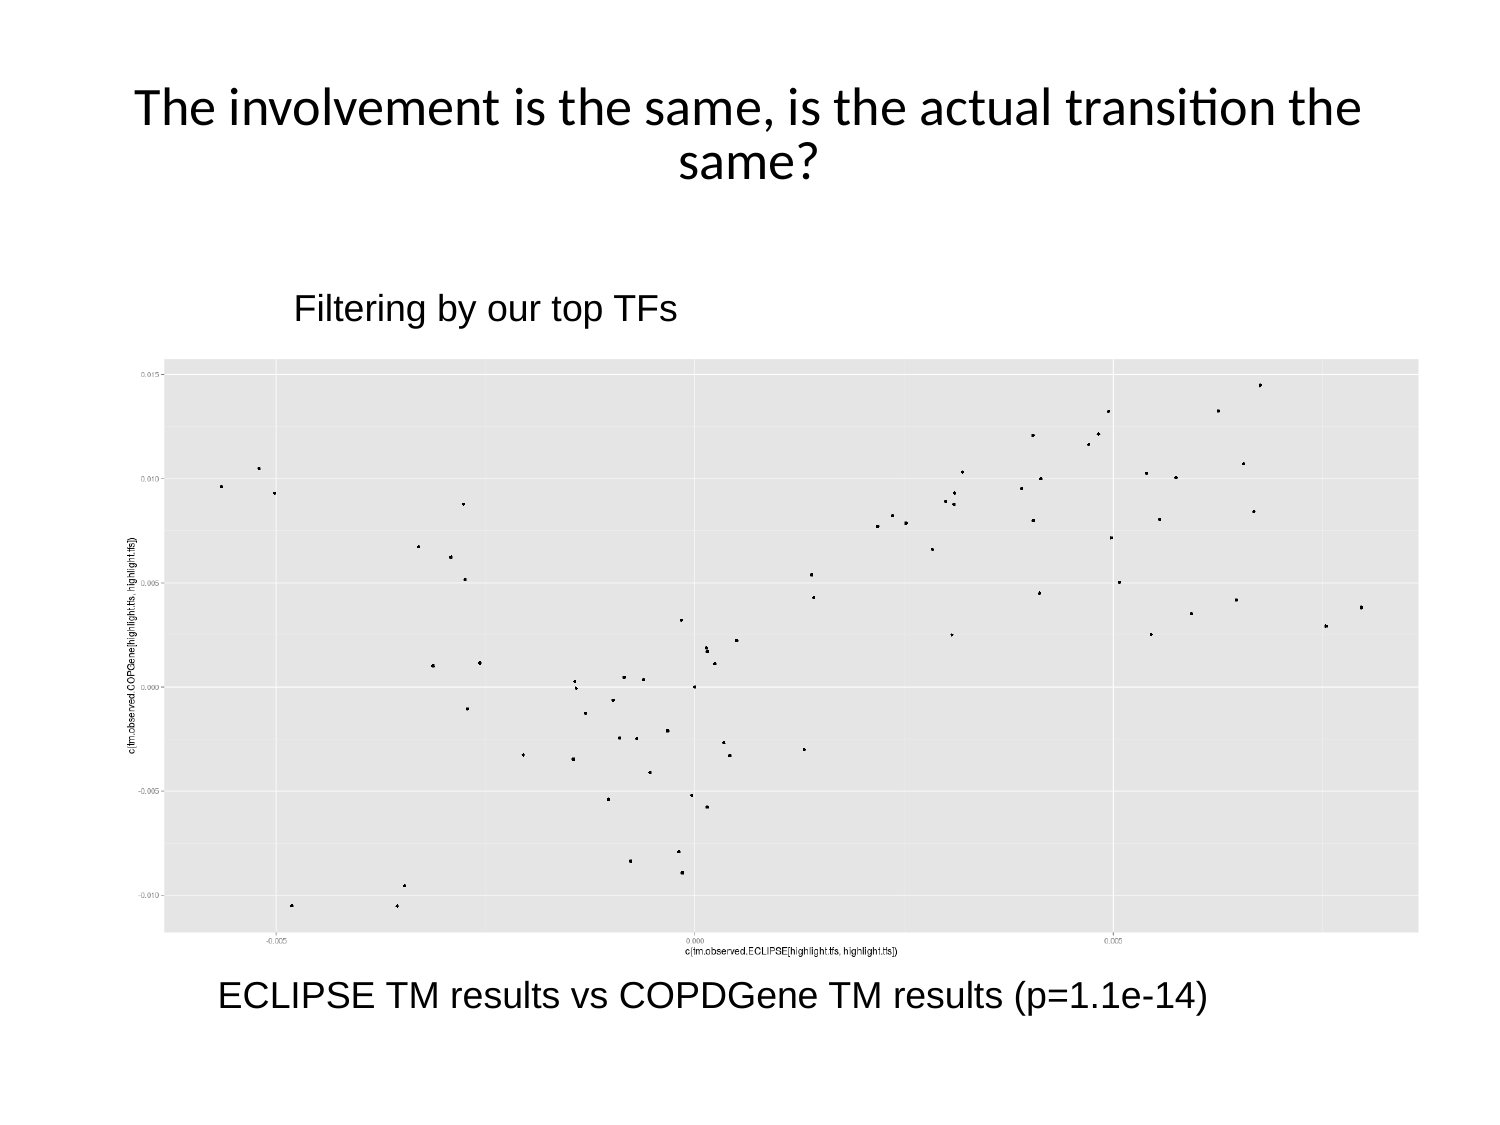

# The involvement is the same, is the actual transition the same?
Filtering by our top TFs
ECLIPSE TM results vs COPDGene TM results (p=1.1e-14)